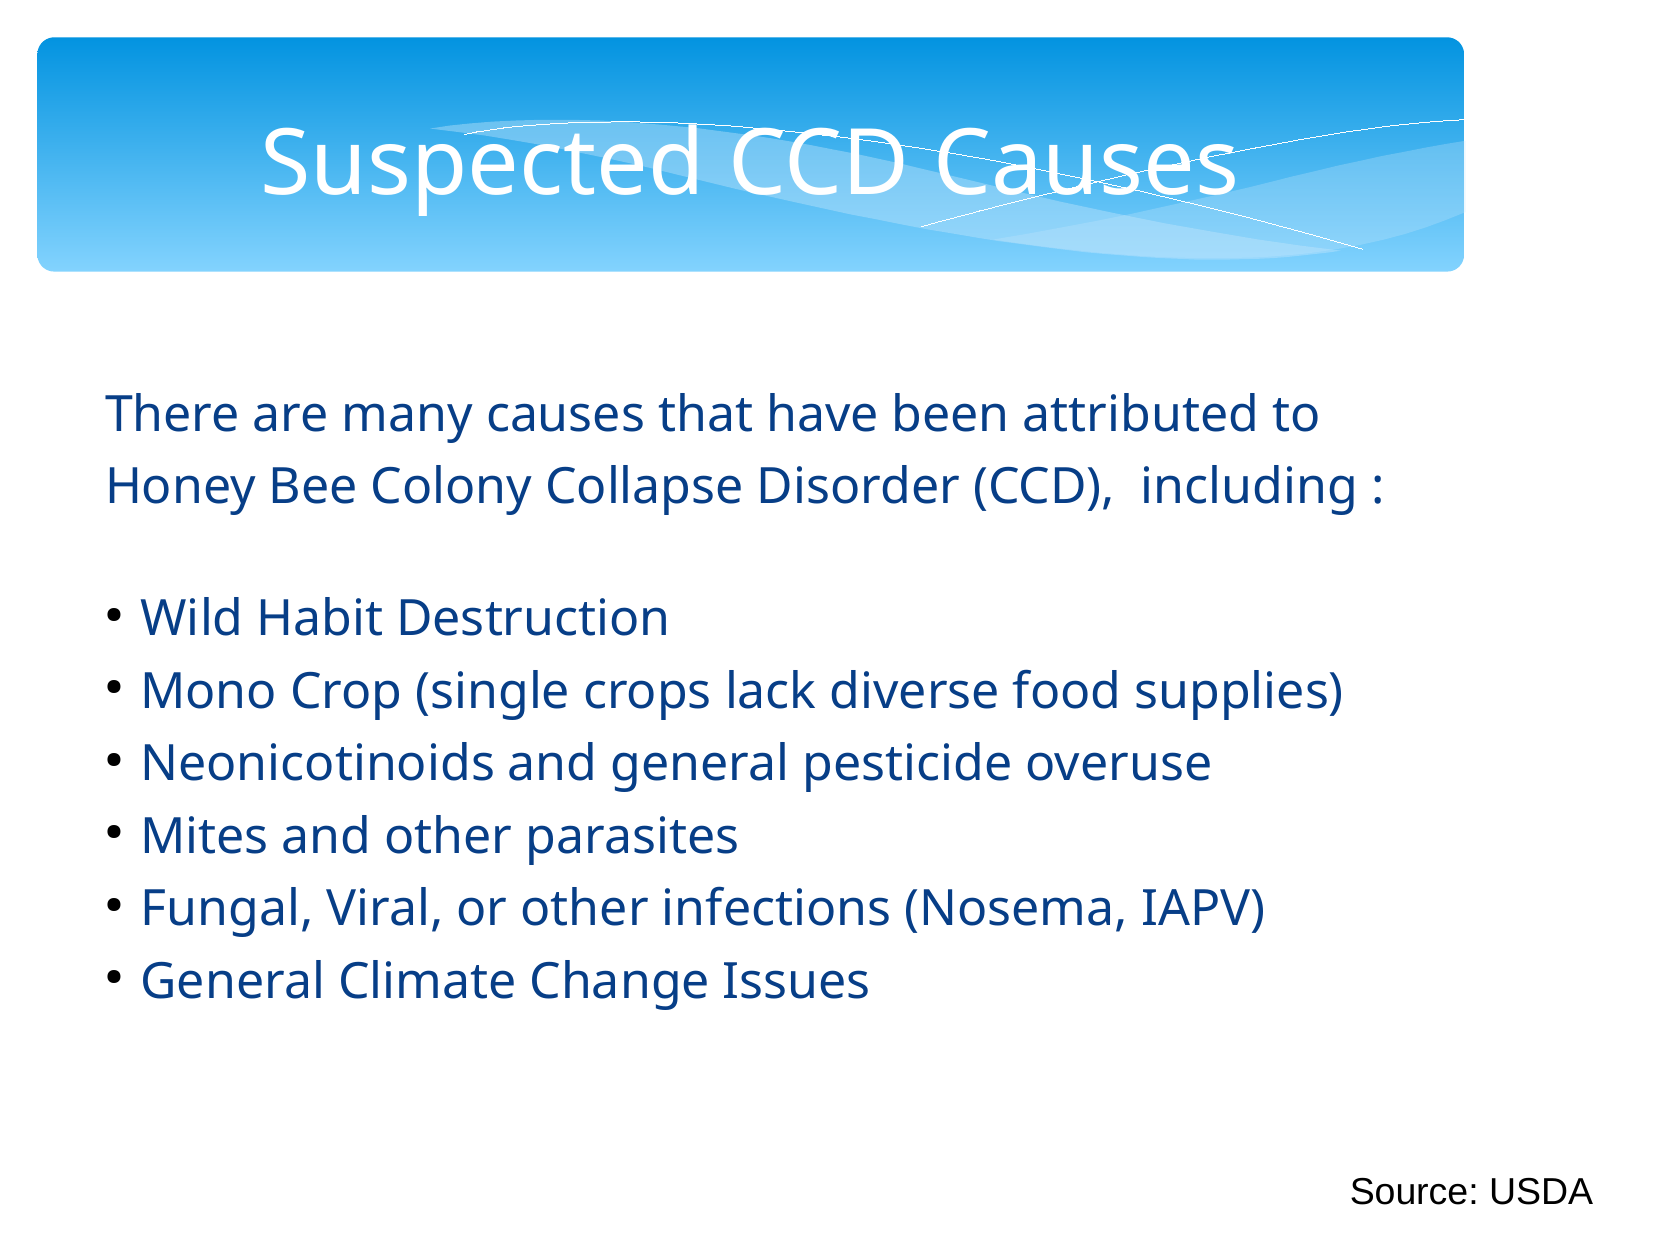

# Suspected CCD Causes
There are many causes that have been attributed to
Honey Bee Colony Collapse Disorder (CCD), including :
Wild Habit Destruction
Mono Crop (single crops lack diverse food supplies)
Neonicotinoids and general pesticide overuse
Mites and other parasites
Fungal, Viral, or other infections (Nosema, IAPV)
General Climate Change Issues
Source: USDA